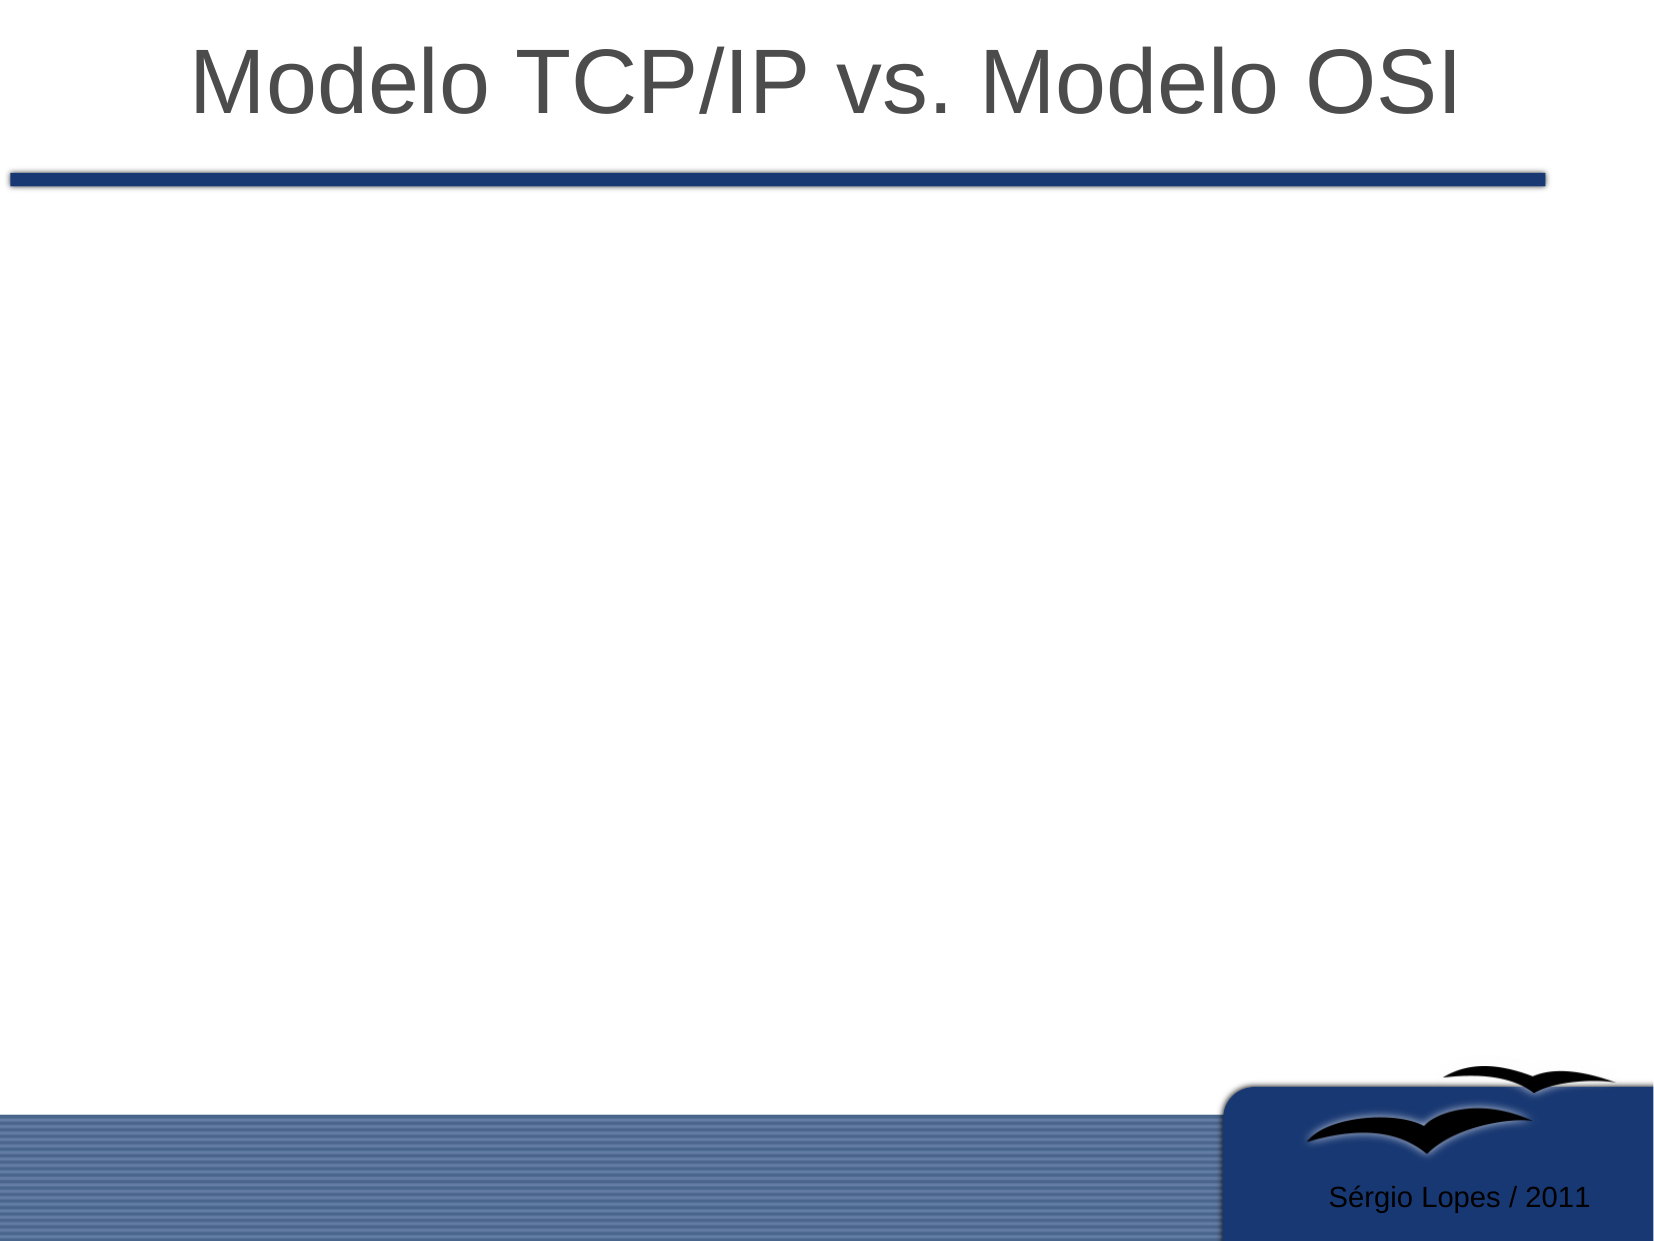

# Modelo TCP/IP vs. Modelo OSI
Sérgio Lopes / 2011